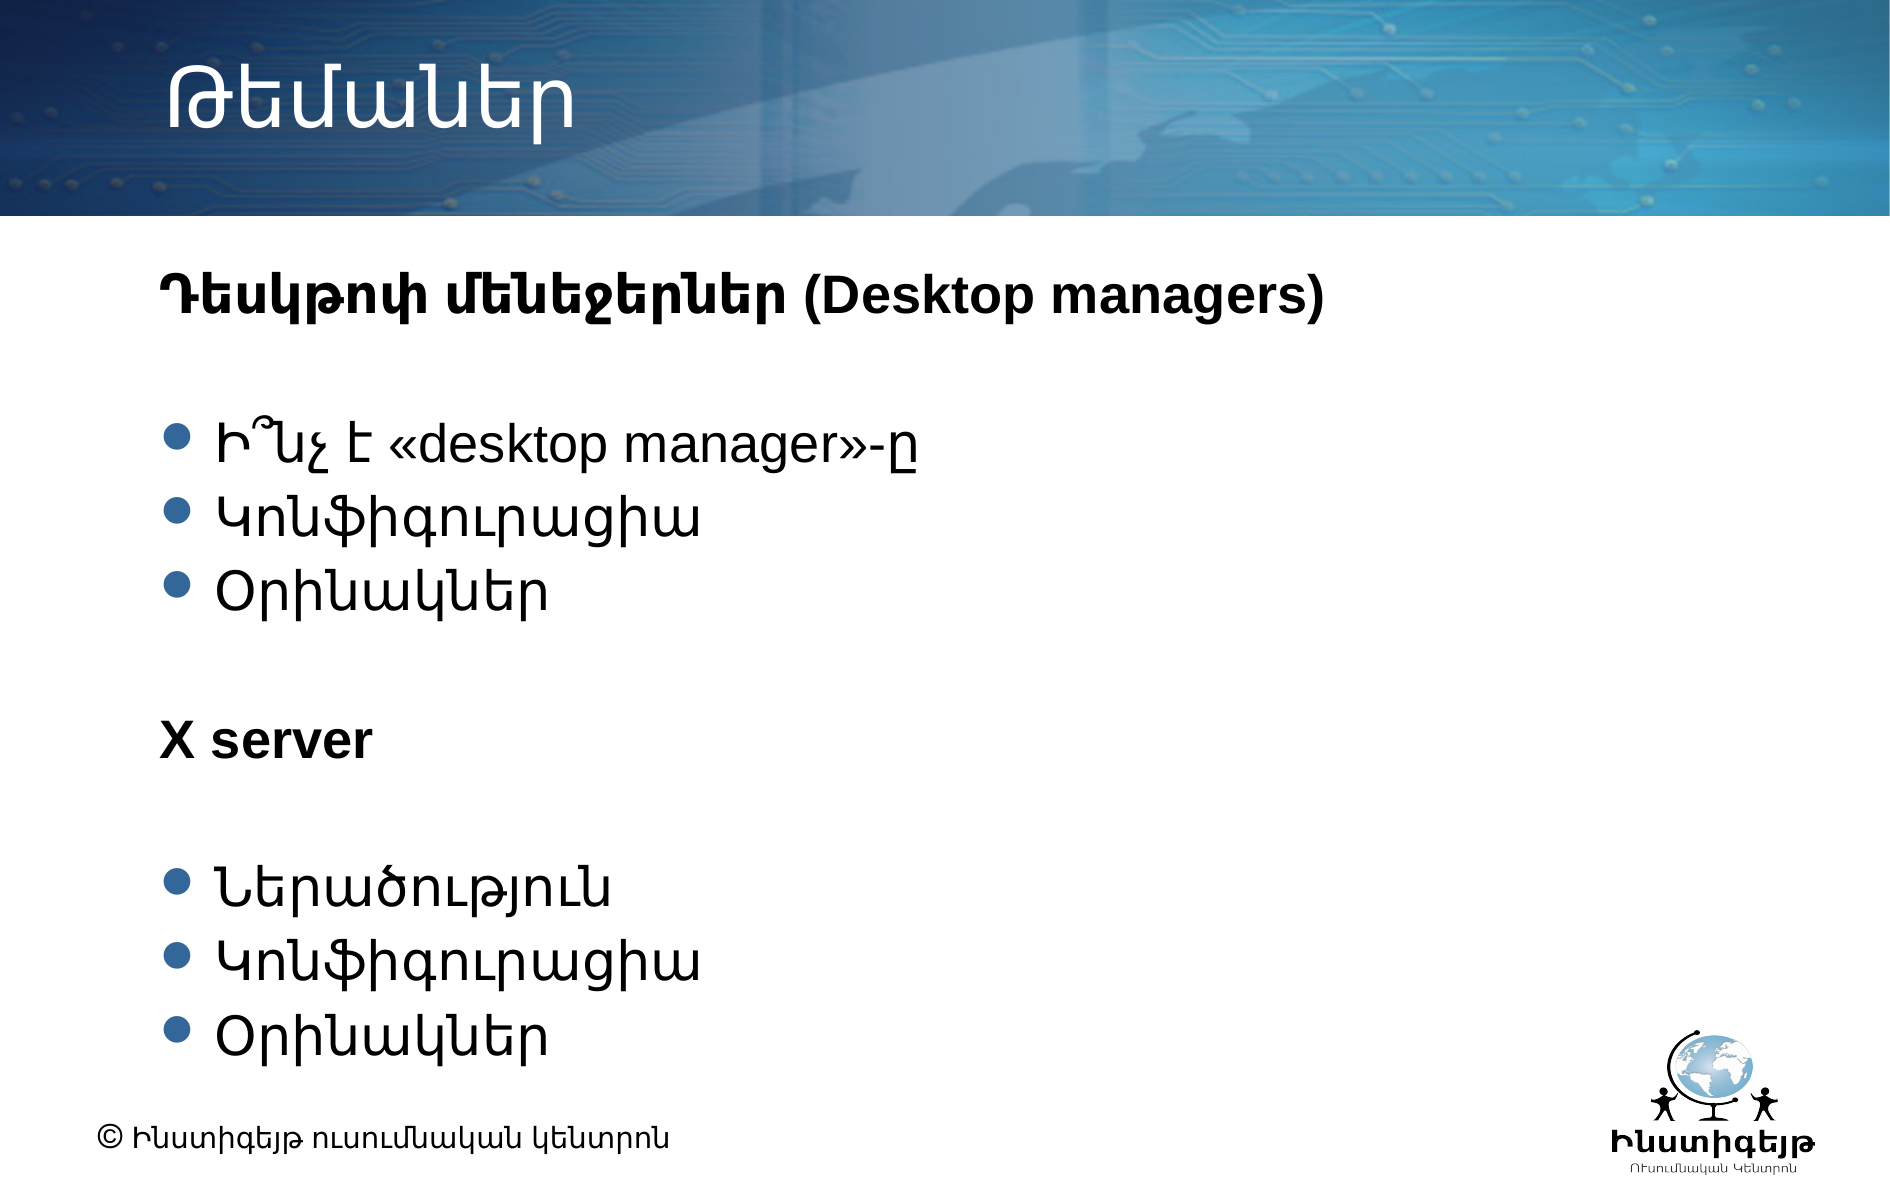

Թեմաներ
# Դեսկթոփ մենեջերներ (Desktop managers)
Ի՞նչ է «desktop manager»-ը
Կոնֆիգուրացիա
Օրինակներ
X server
Ներածություն
Կոնֆիգուրացիա
Օրինակներ